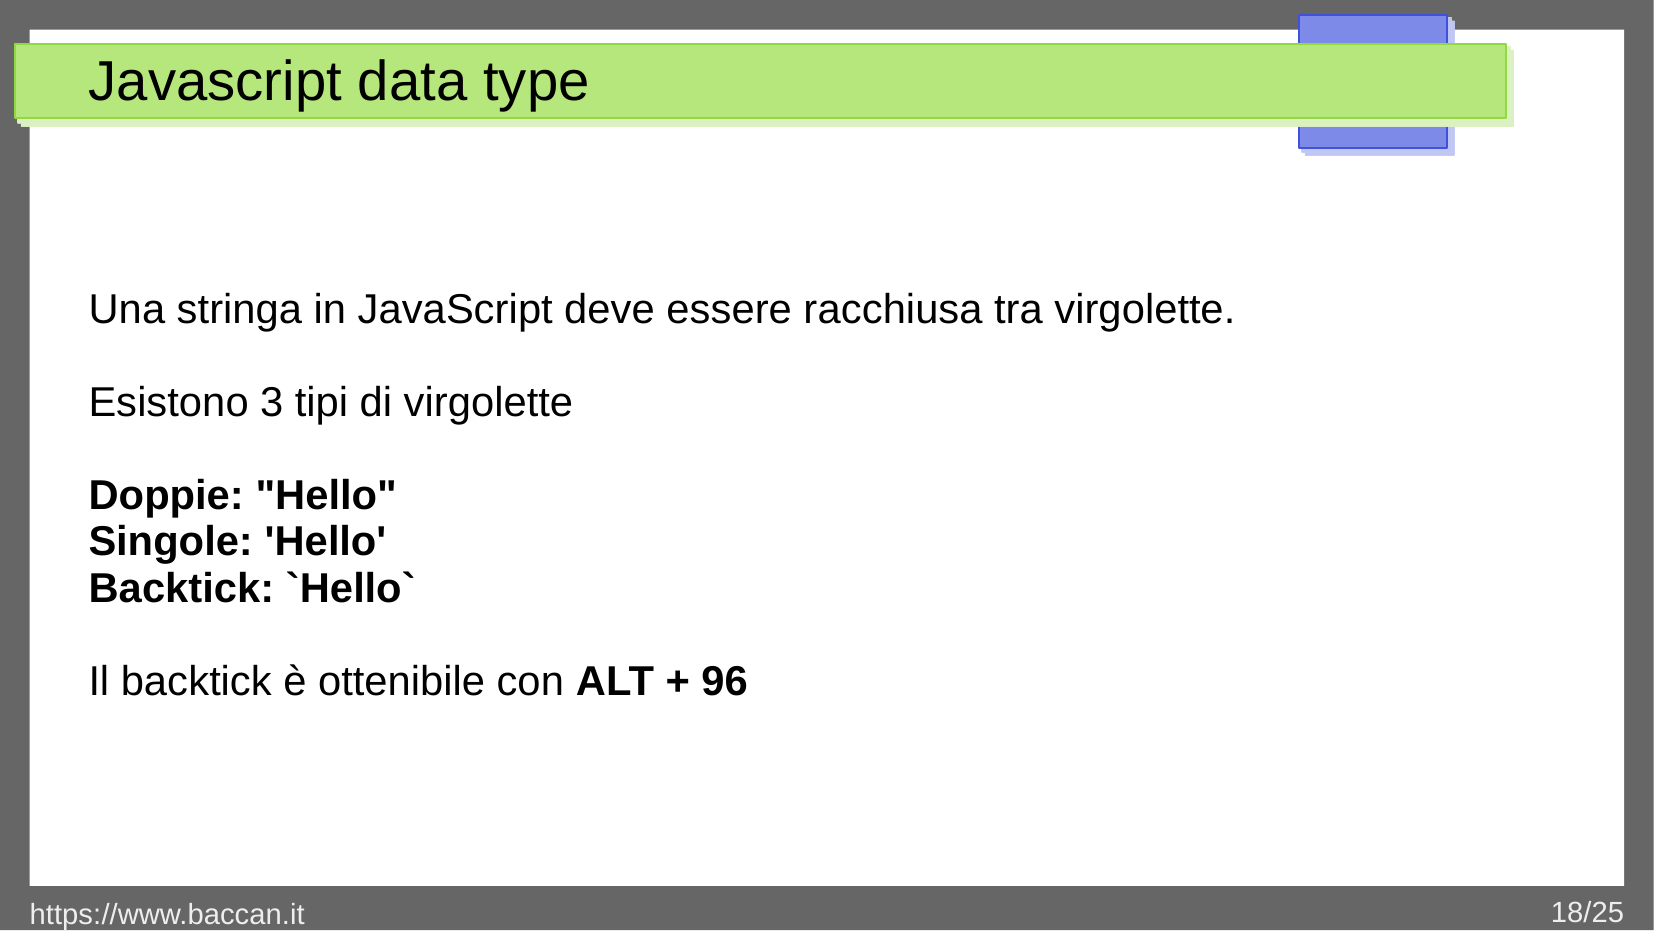

# Javascript data type
Una stringa in JavaScript deve essere racchiusa tra virgolette.
Esistono 3 tipi di virgolette
Doppie: "Hello"
Singole: 'Hello'
Backtick: `Hello`
Il backtick è ottenibile con ALT + 96
18
https://www.baccan.it